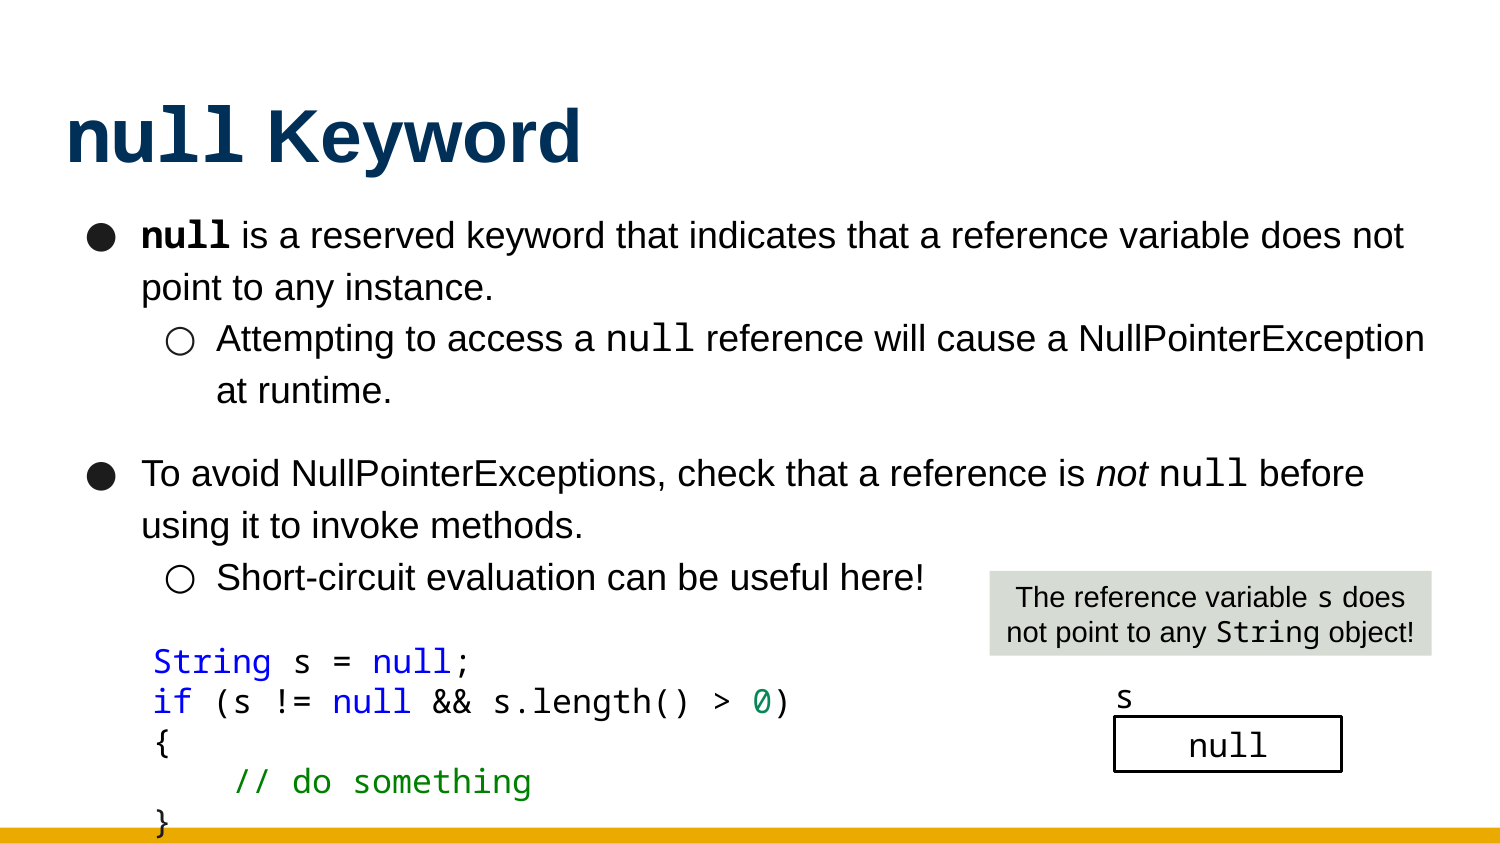

# null Keyword
null is a reserved keyword that indicates that a reference variable does not point to any instance.
Attempting to access a null reference will cause a NullPointerException at runtime.
To avoid NullPointerExceptions, check that a reference is not null before using it to invoke methods.
Short-circuit evaluation can be useful here!
The reference variable s does not point to any String object!
String s = null;
if (s != null && s.length() > 0) {
 // do something
}
s
null